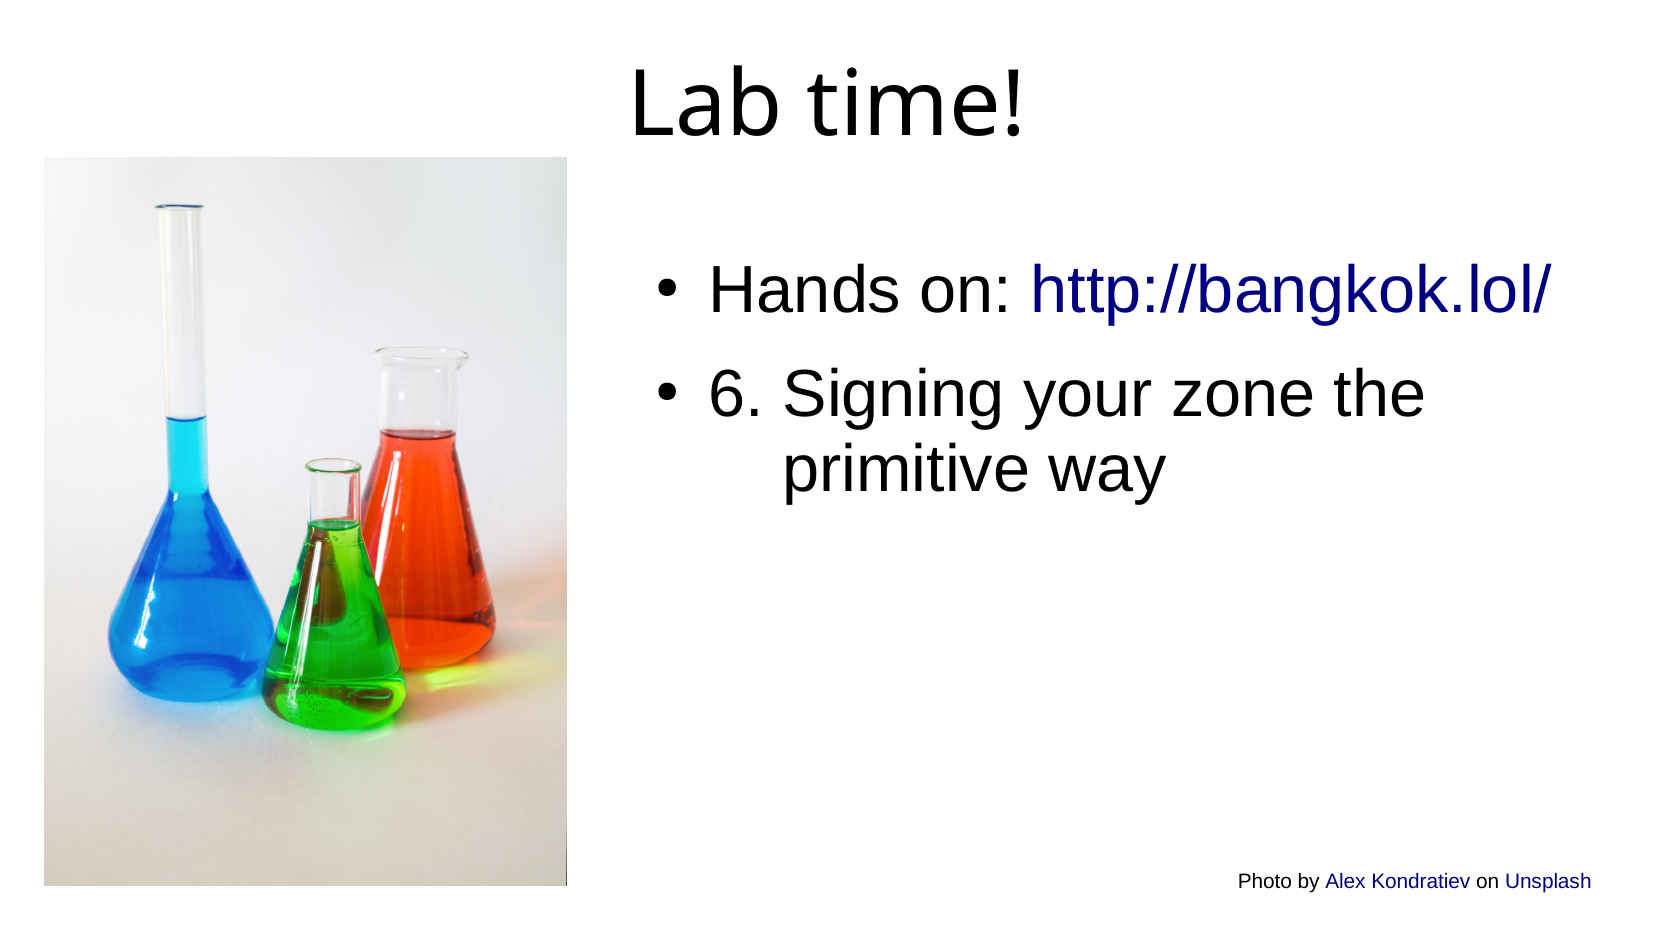

# Lab time!
Hands on: http://bangkok.lol/
6. Signing your zone the
	primitive way
Photo by Alex Kondratiev on Unsplash